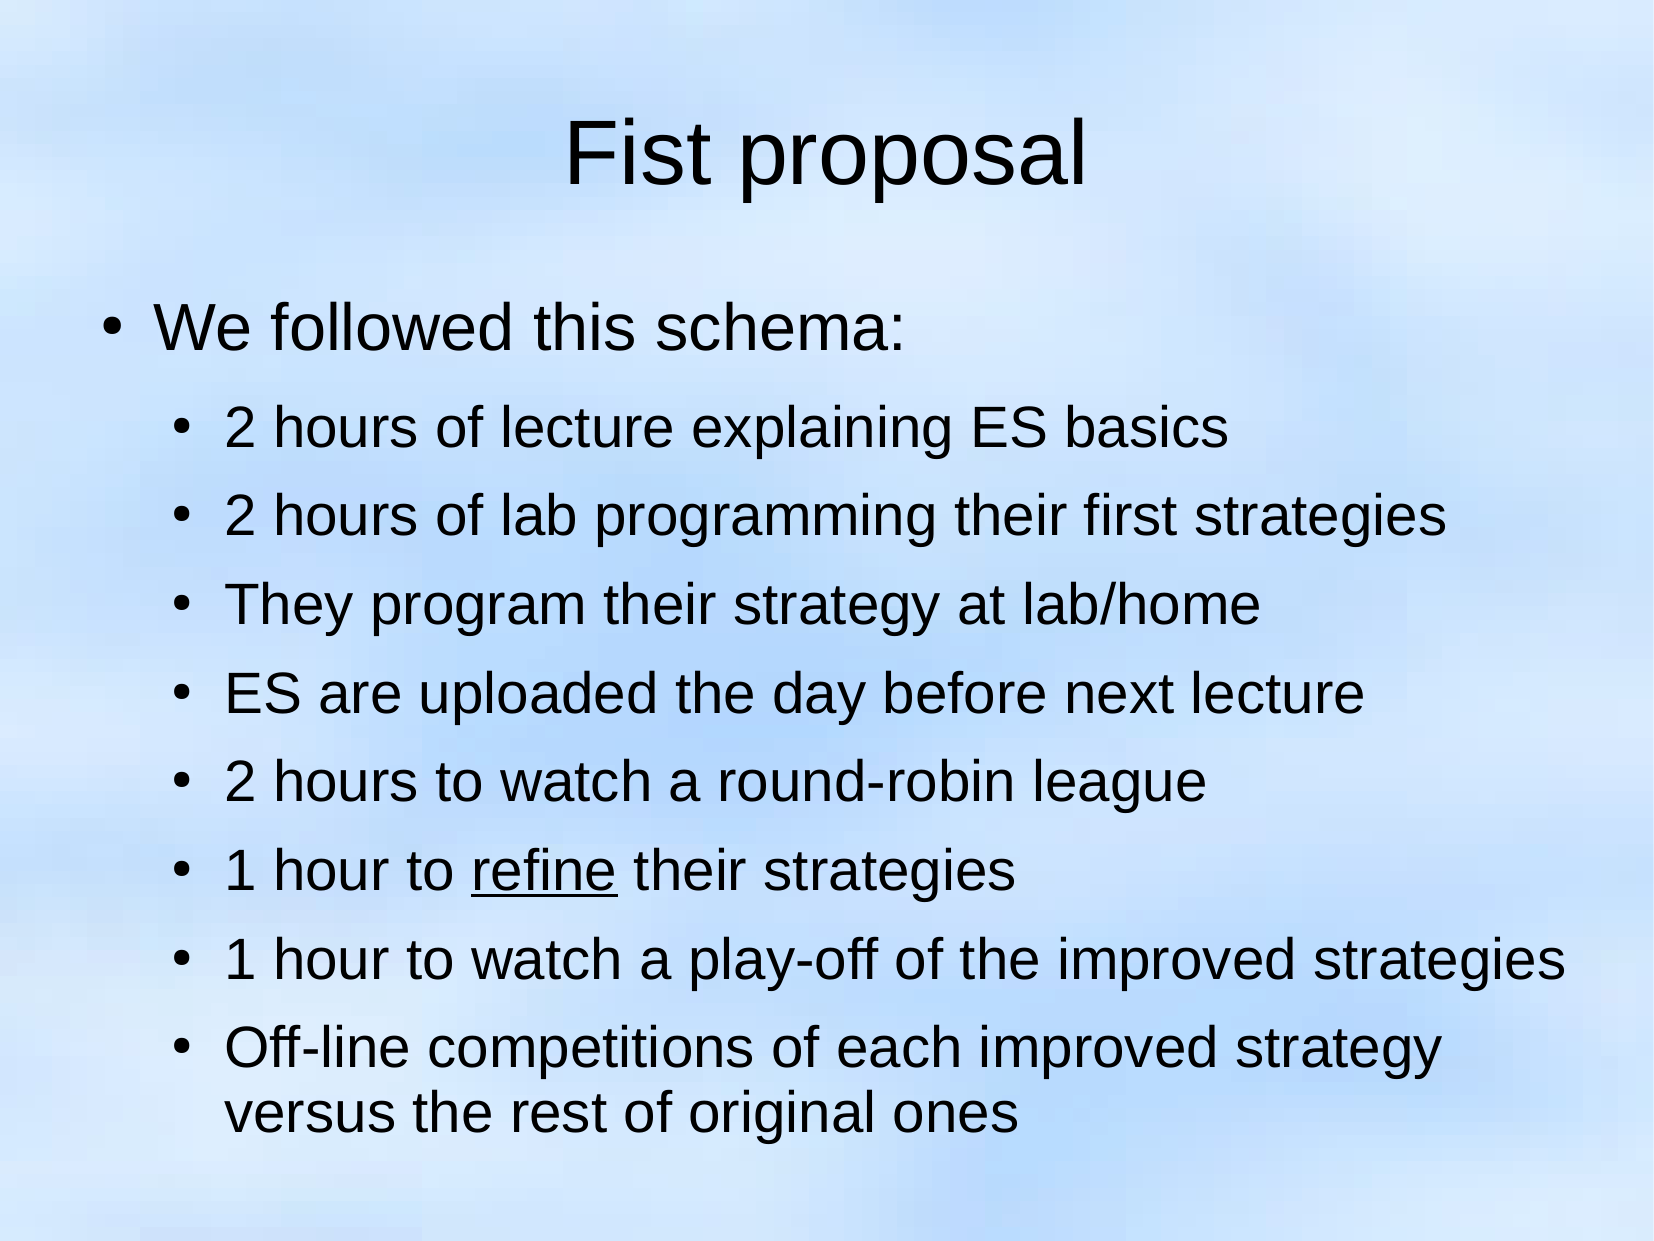

# Fist proposal
We followed this schema:
2 hours of lecture explaining ES basics
2 hours of lab programming their first strategies
They program their strategy at lab/home
ES are uploaded the day before next lecture
2 hours to watch a round-robin league
1 hour to refine their strategies
1 hour to watch a play-off of the improved strategies
Off-line competitions of each improved strategy versus the rest of original ones